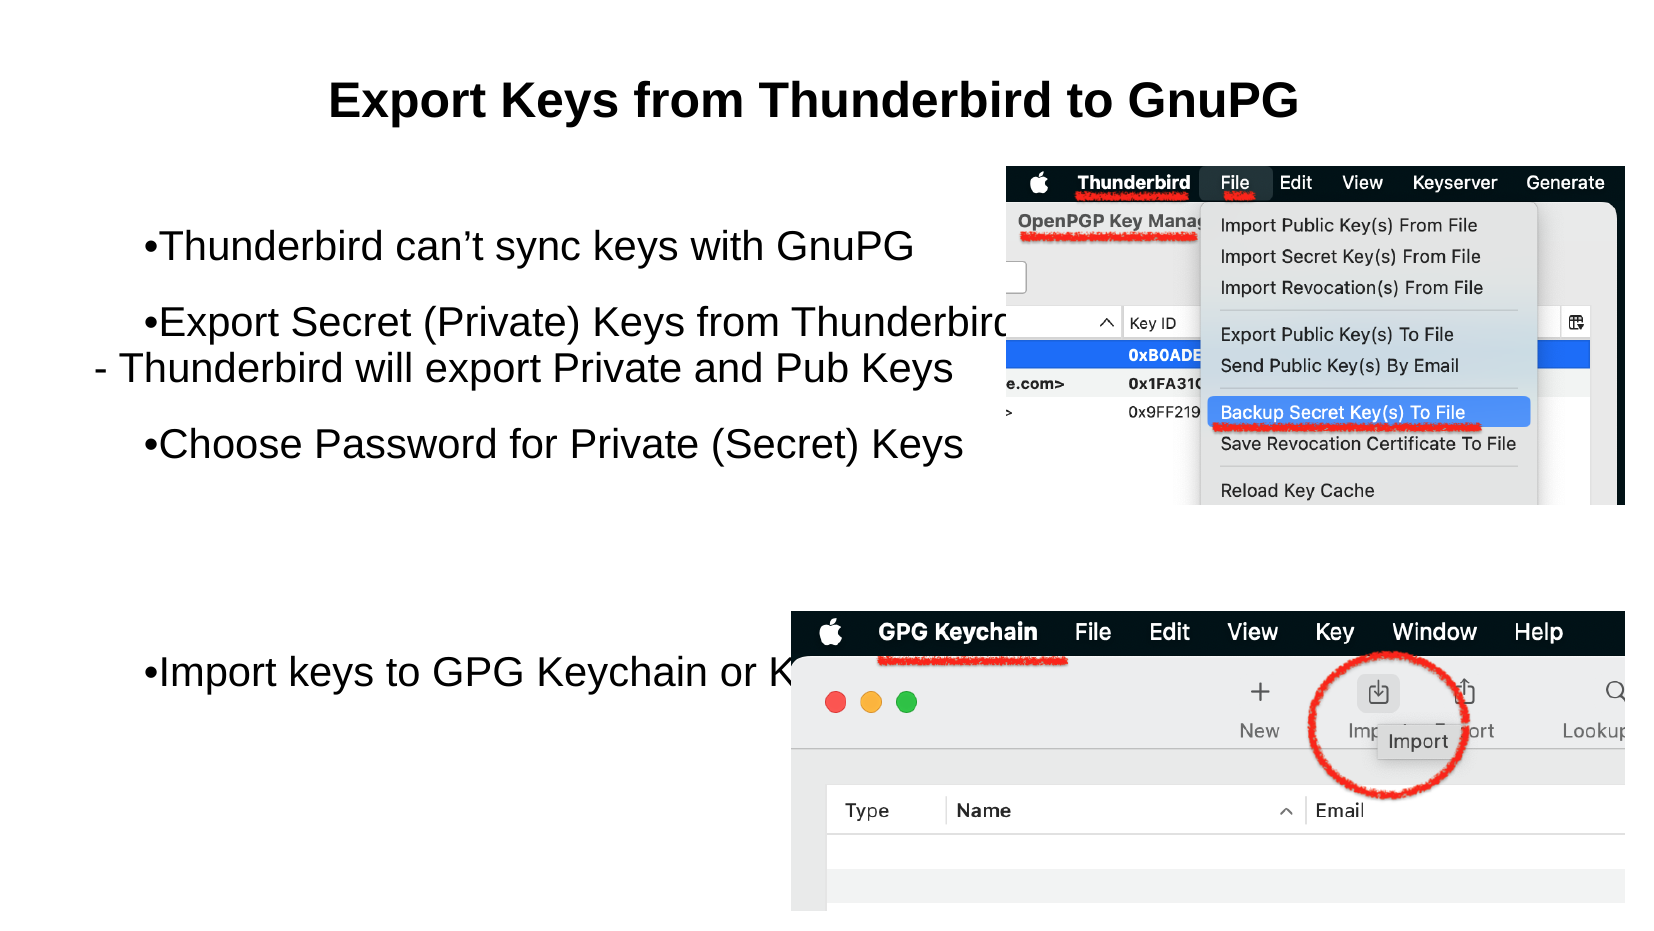

# Export Keys from Thunderbird to GnuPG
Thunderbird can’t sync keys with GnuPG
Export Secret (Private) Keys from Thunderbird
- Thunderbird will export Private and Pub Keys
Choose Password for Private (Secret) Keys
Import keys to GPG Keychain or Kleopatra